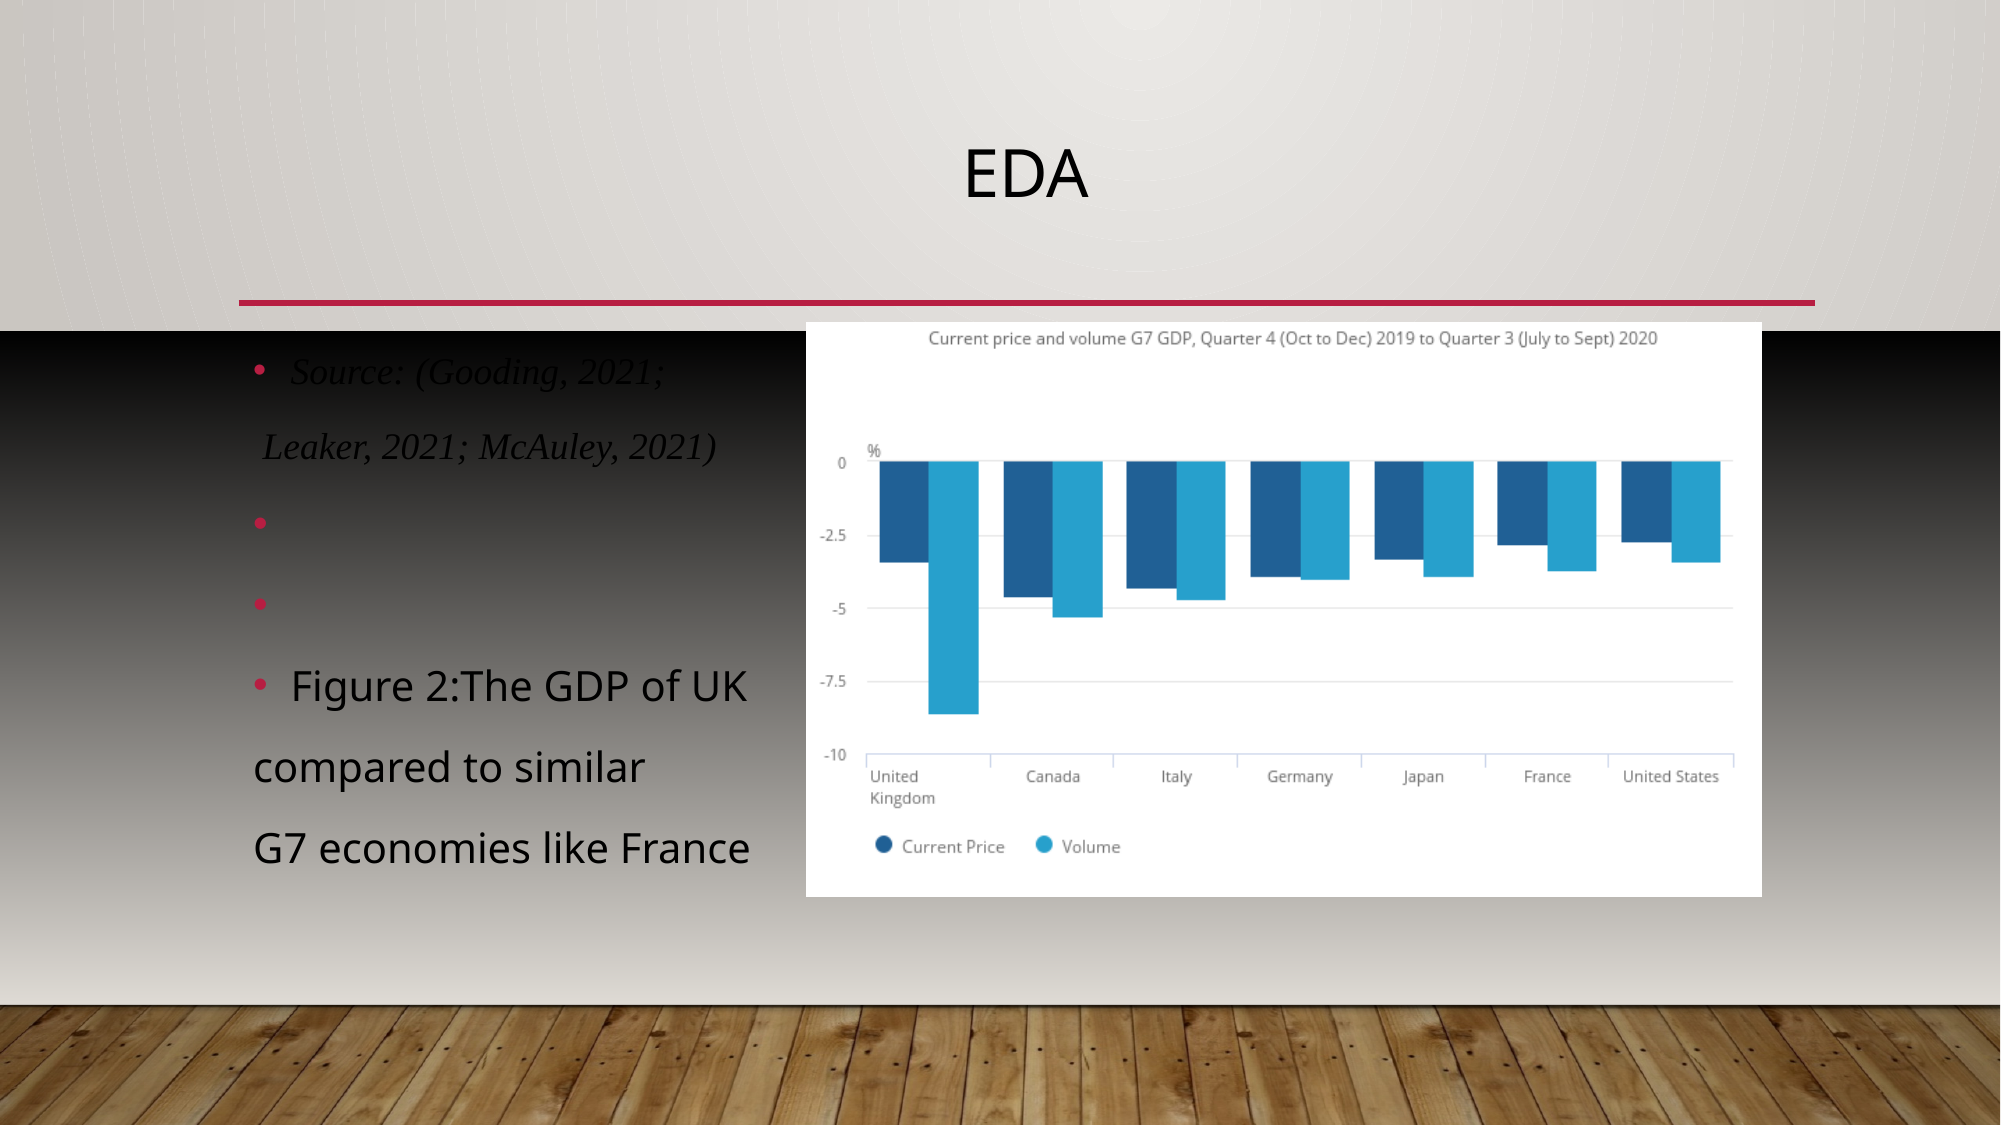

# EDA
Source: (Gooding, 2021;
 Leaker, 2021; McAuley, 2021)
Figure 2:The GDP of UK
compared to similar
G7 economies like France